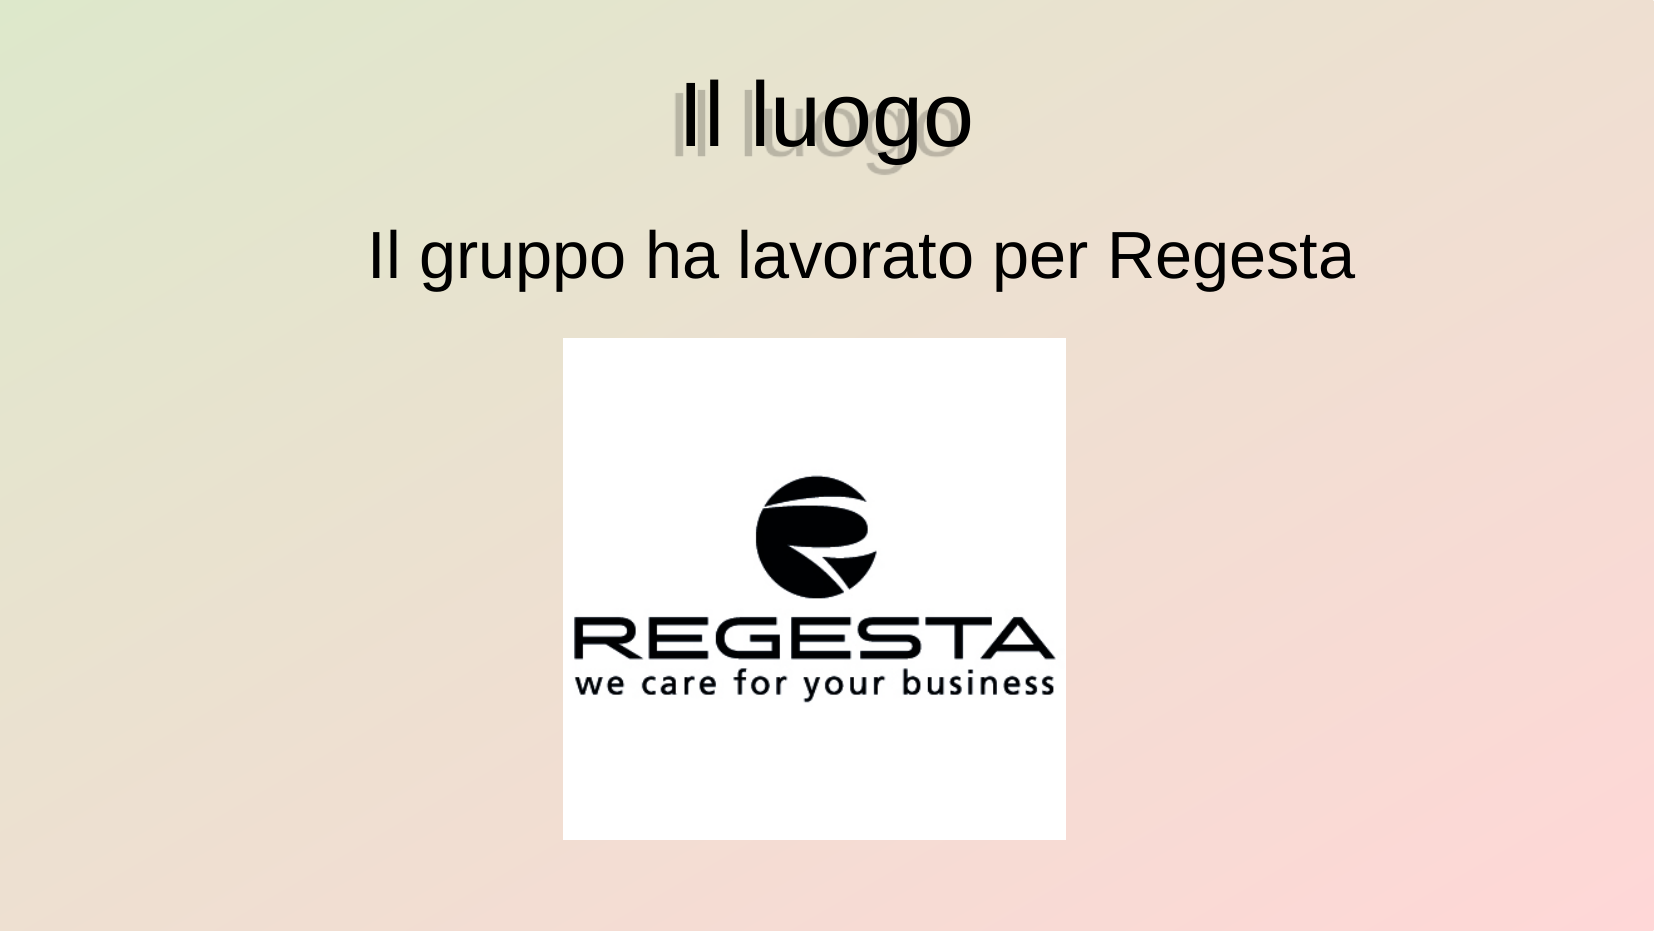

# Il luogo
Il gruppo ha lavorato per Regesta